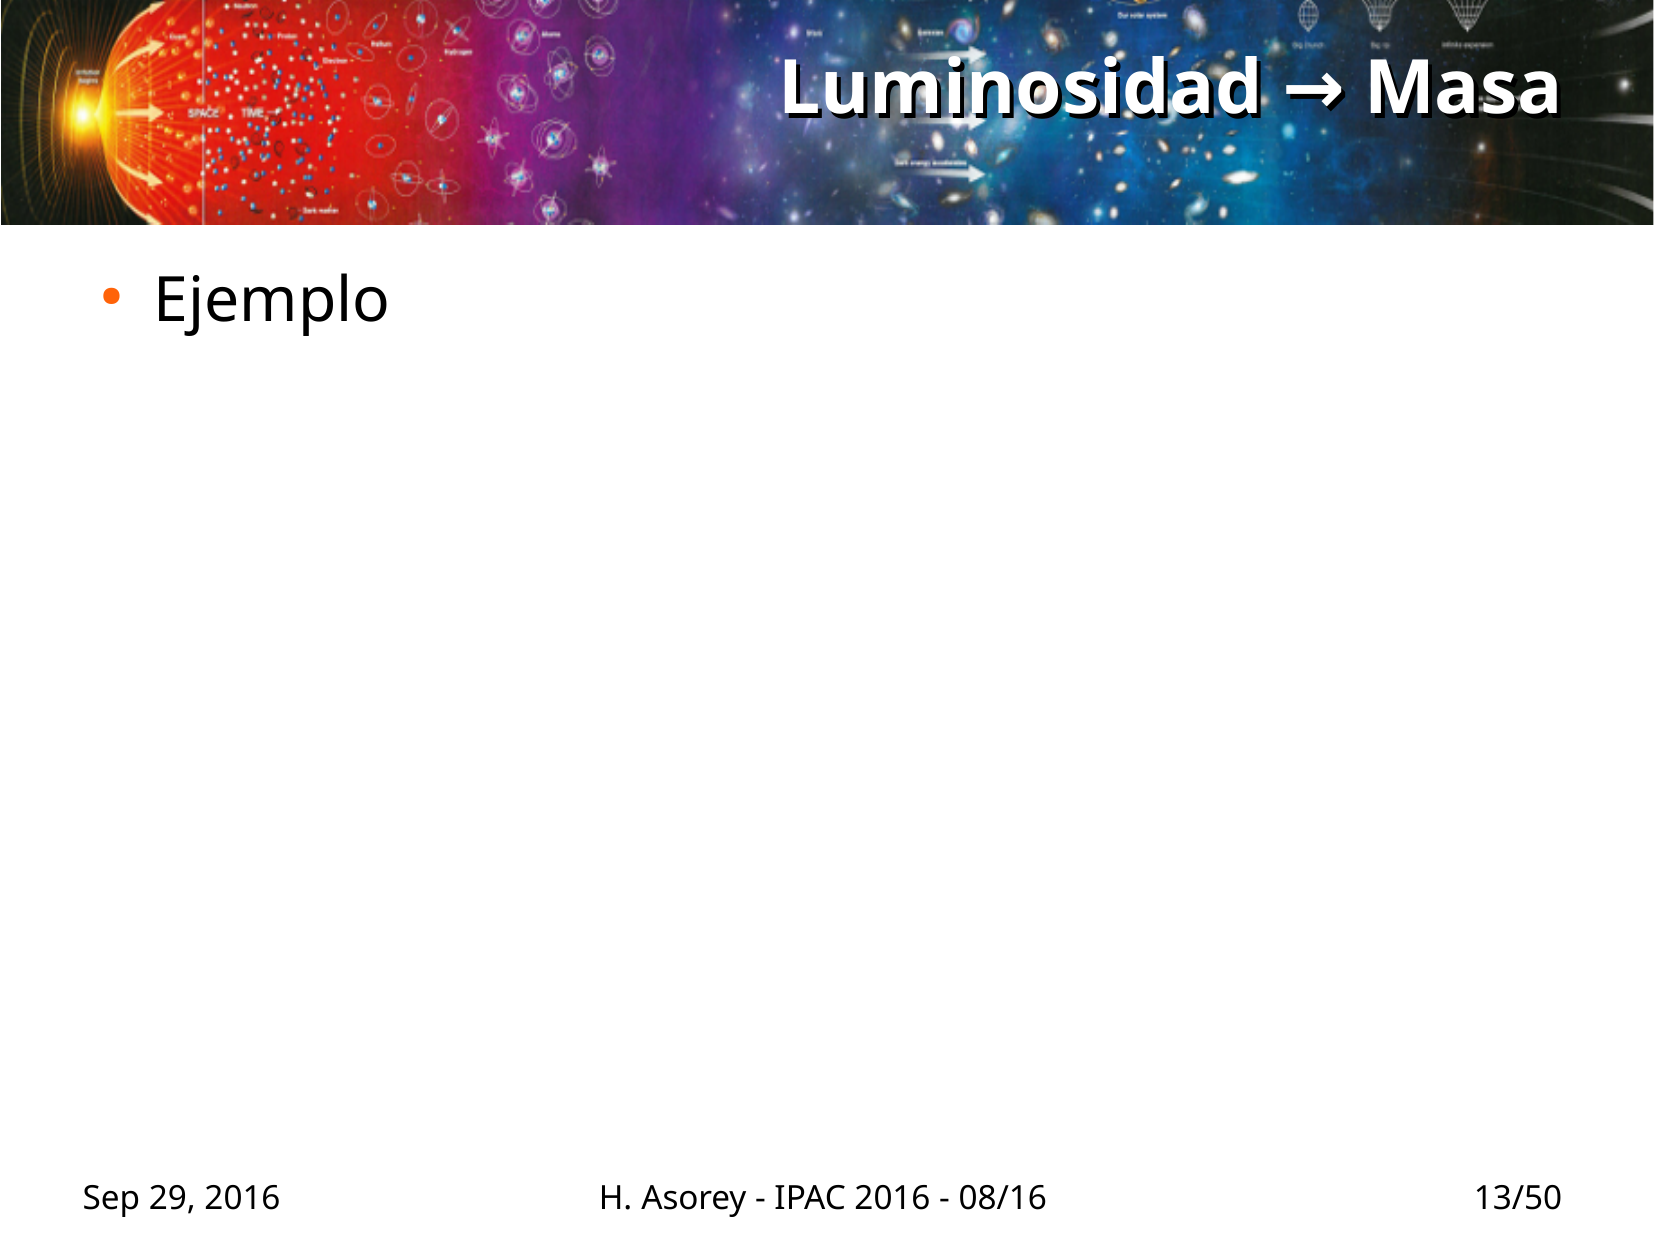

# Luminosidad → Masa
Ejemplo
Sep 29, 2016
H. Asorey - IPAC 2016 - 08/16
13